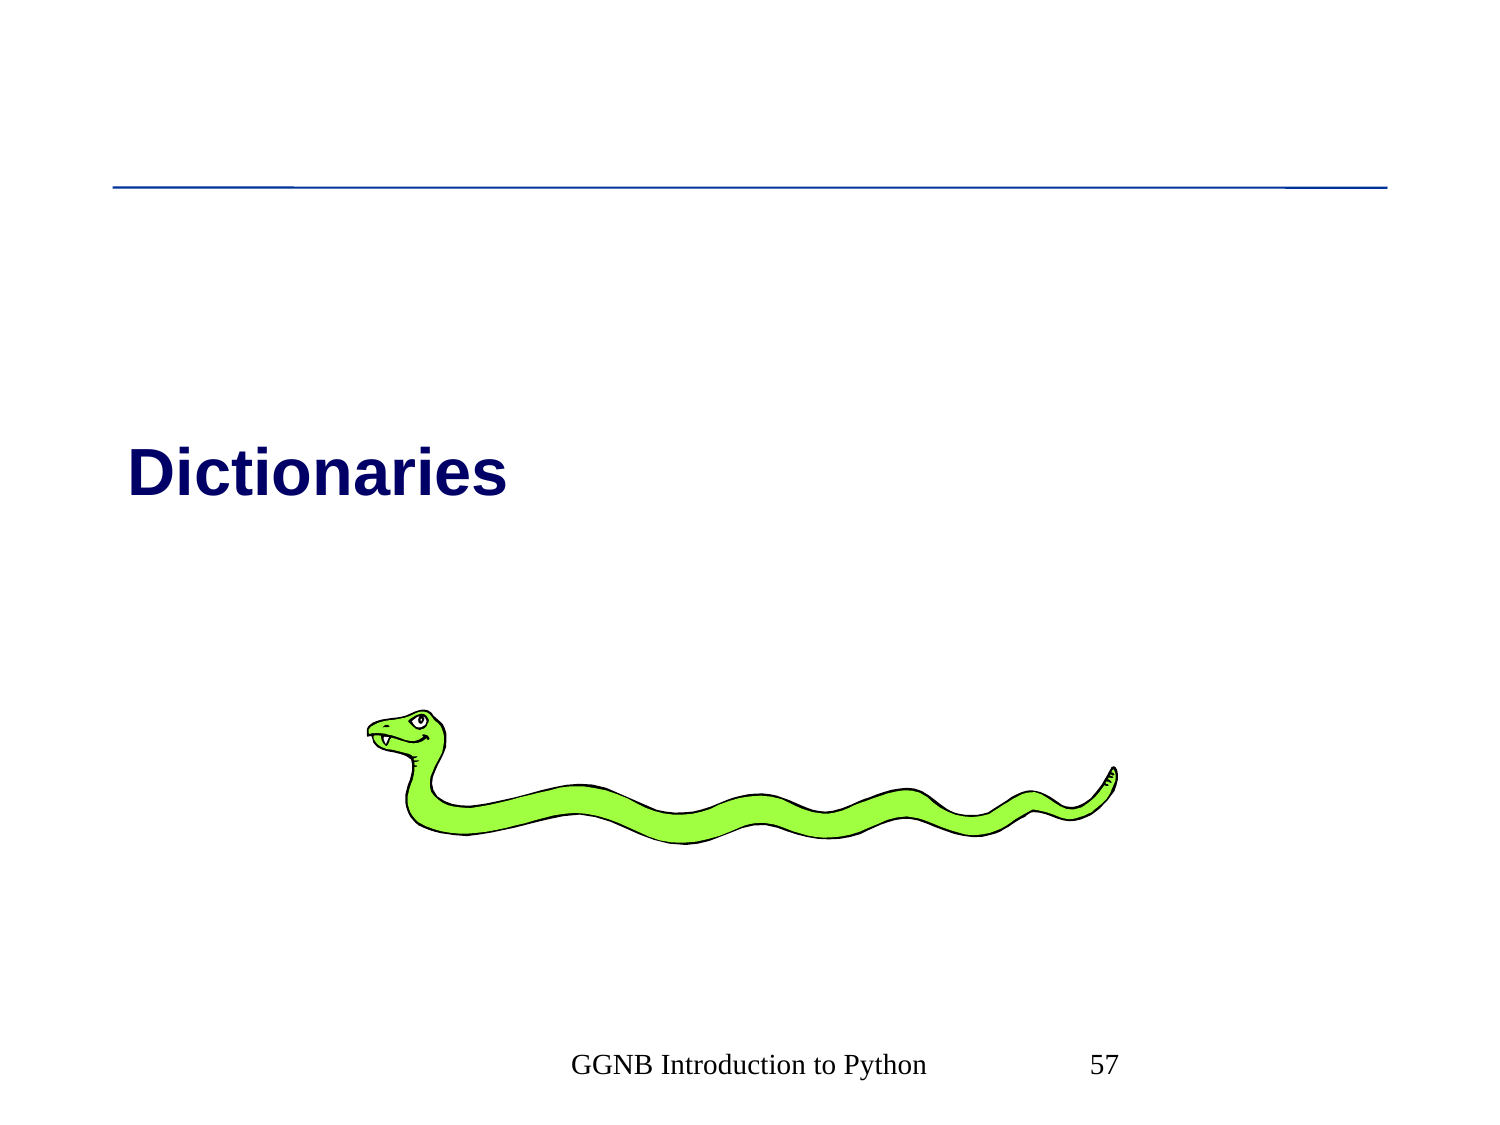

# Dictionaries
GGNB Introduction to Python
57